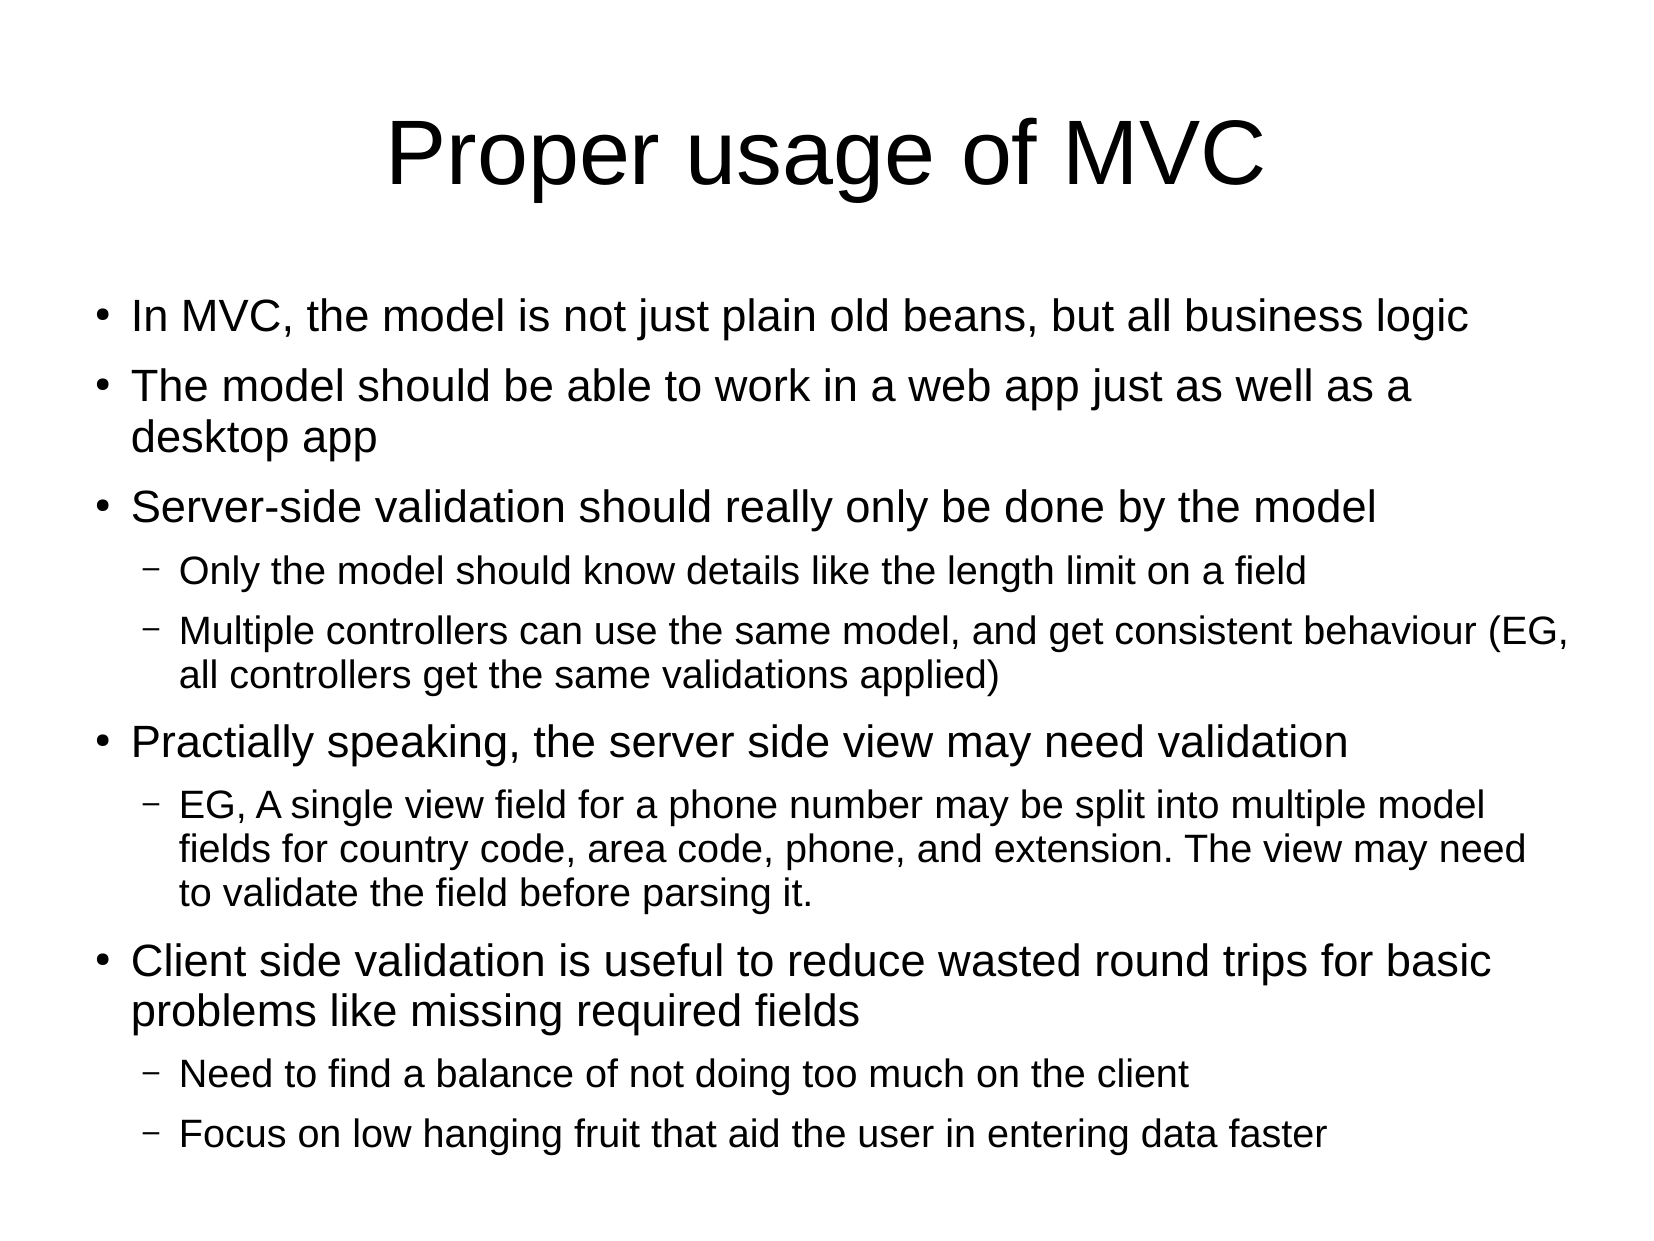

# Proper usage of MVC
In MVC, the model is not just plain old beans, but all business logic
The model should be able to work in a web app just as well as a desktop app
Server-side validation should really only be done by the model
Only the model should know details like the length limit on a field
Multiple controllers can use the same model, and get consistent behaviour (EG, all controllers get the same validations applied)
Practially speaking, the server side view may need validation
EG, A single view field for a phone number may be split into multiple model fields for country code, area code, phone, and extension. The view may need to validate the field before parsing it.
Client side validation is useful to reduce wasted round trips for basic problems like missing required fields
Need to find a balance of not doing too much on the client
Focus on low hanging fruit that aid the user in entering data faster